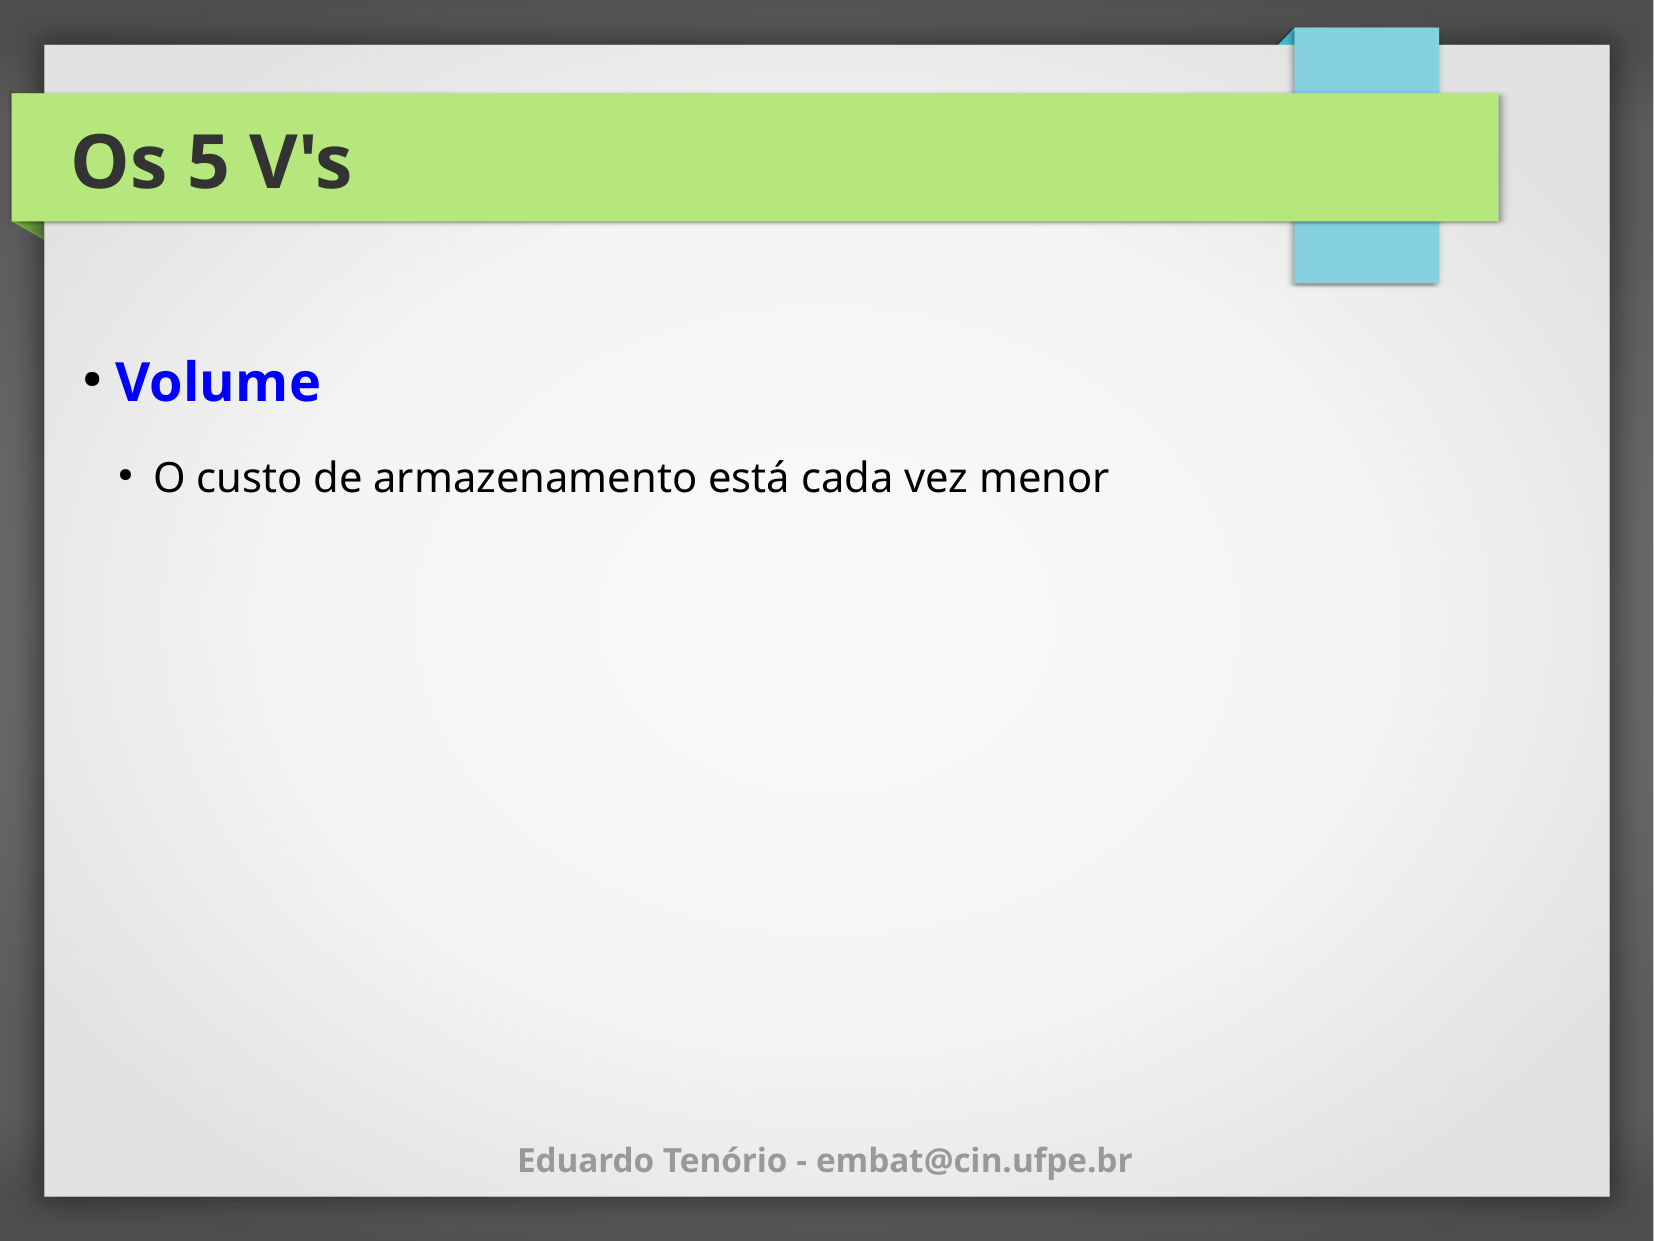

# Os 5 V's
 Volume
O custo de armazenamento está cada vez menor
Eduardo Tenório - embat@cin.ufpe.br